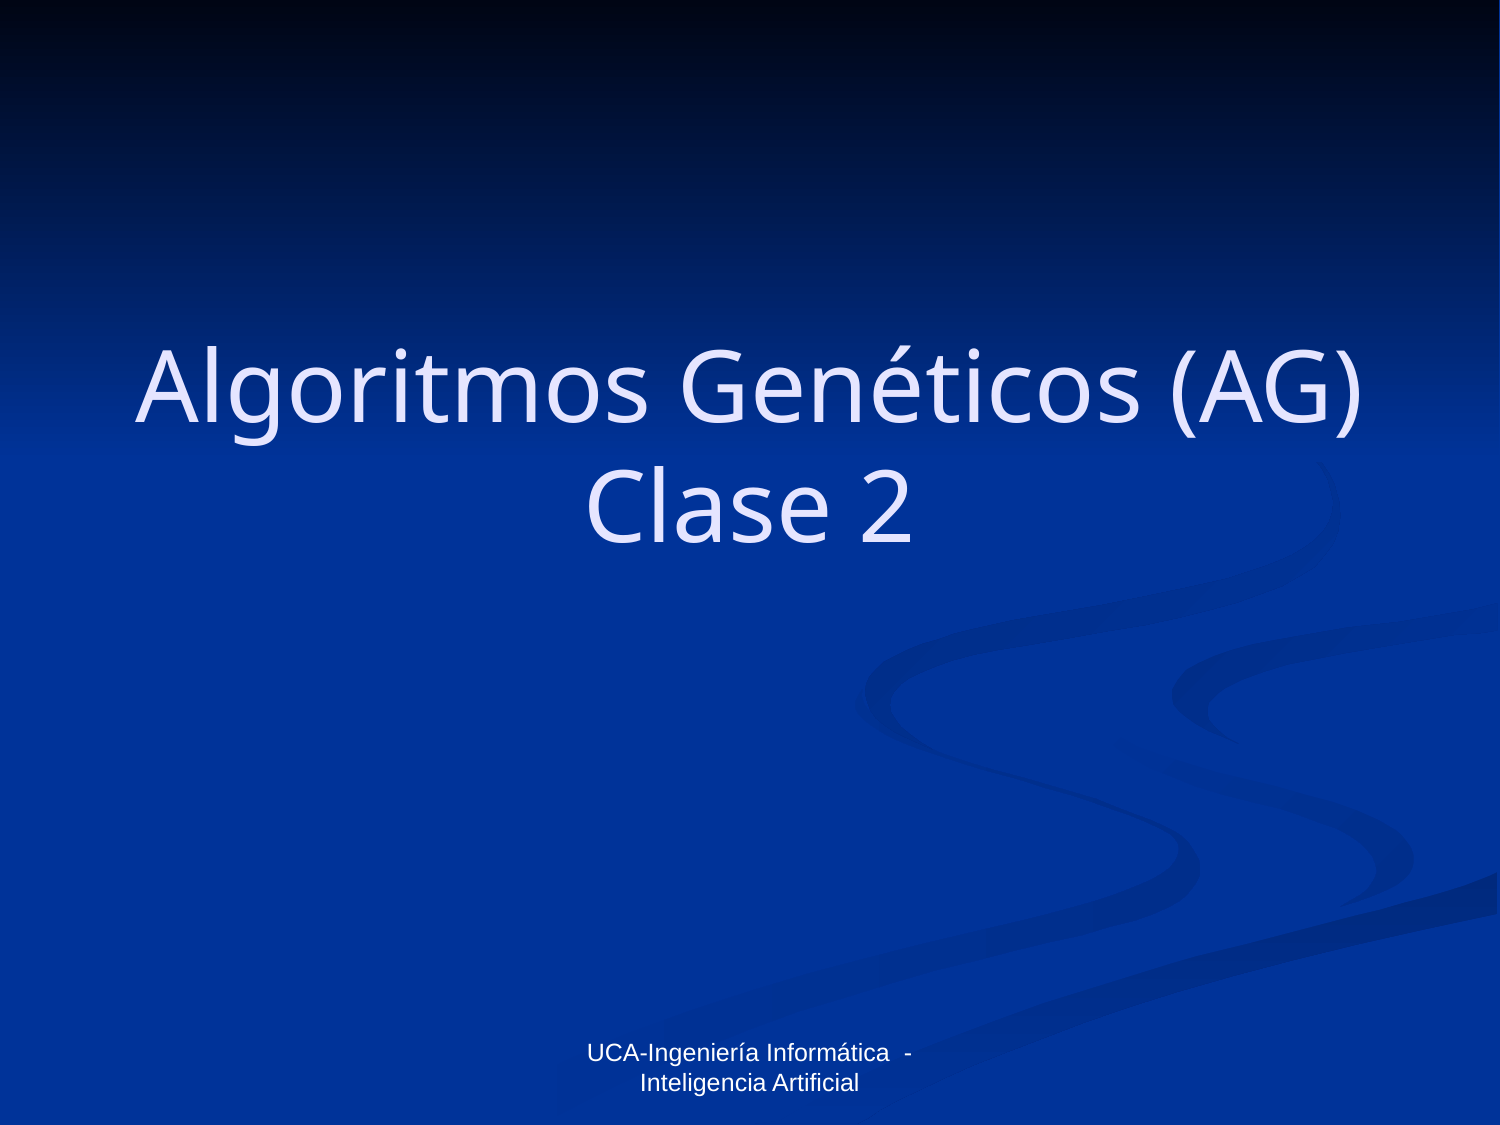

# Algoritmos Genéticos (AG) Clase 2
UCA-Ingeniería Informática - Inteligencia Artificial